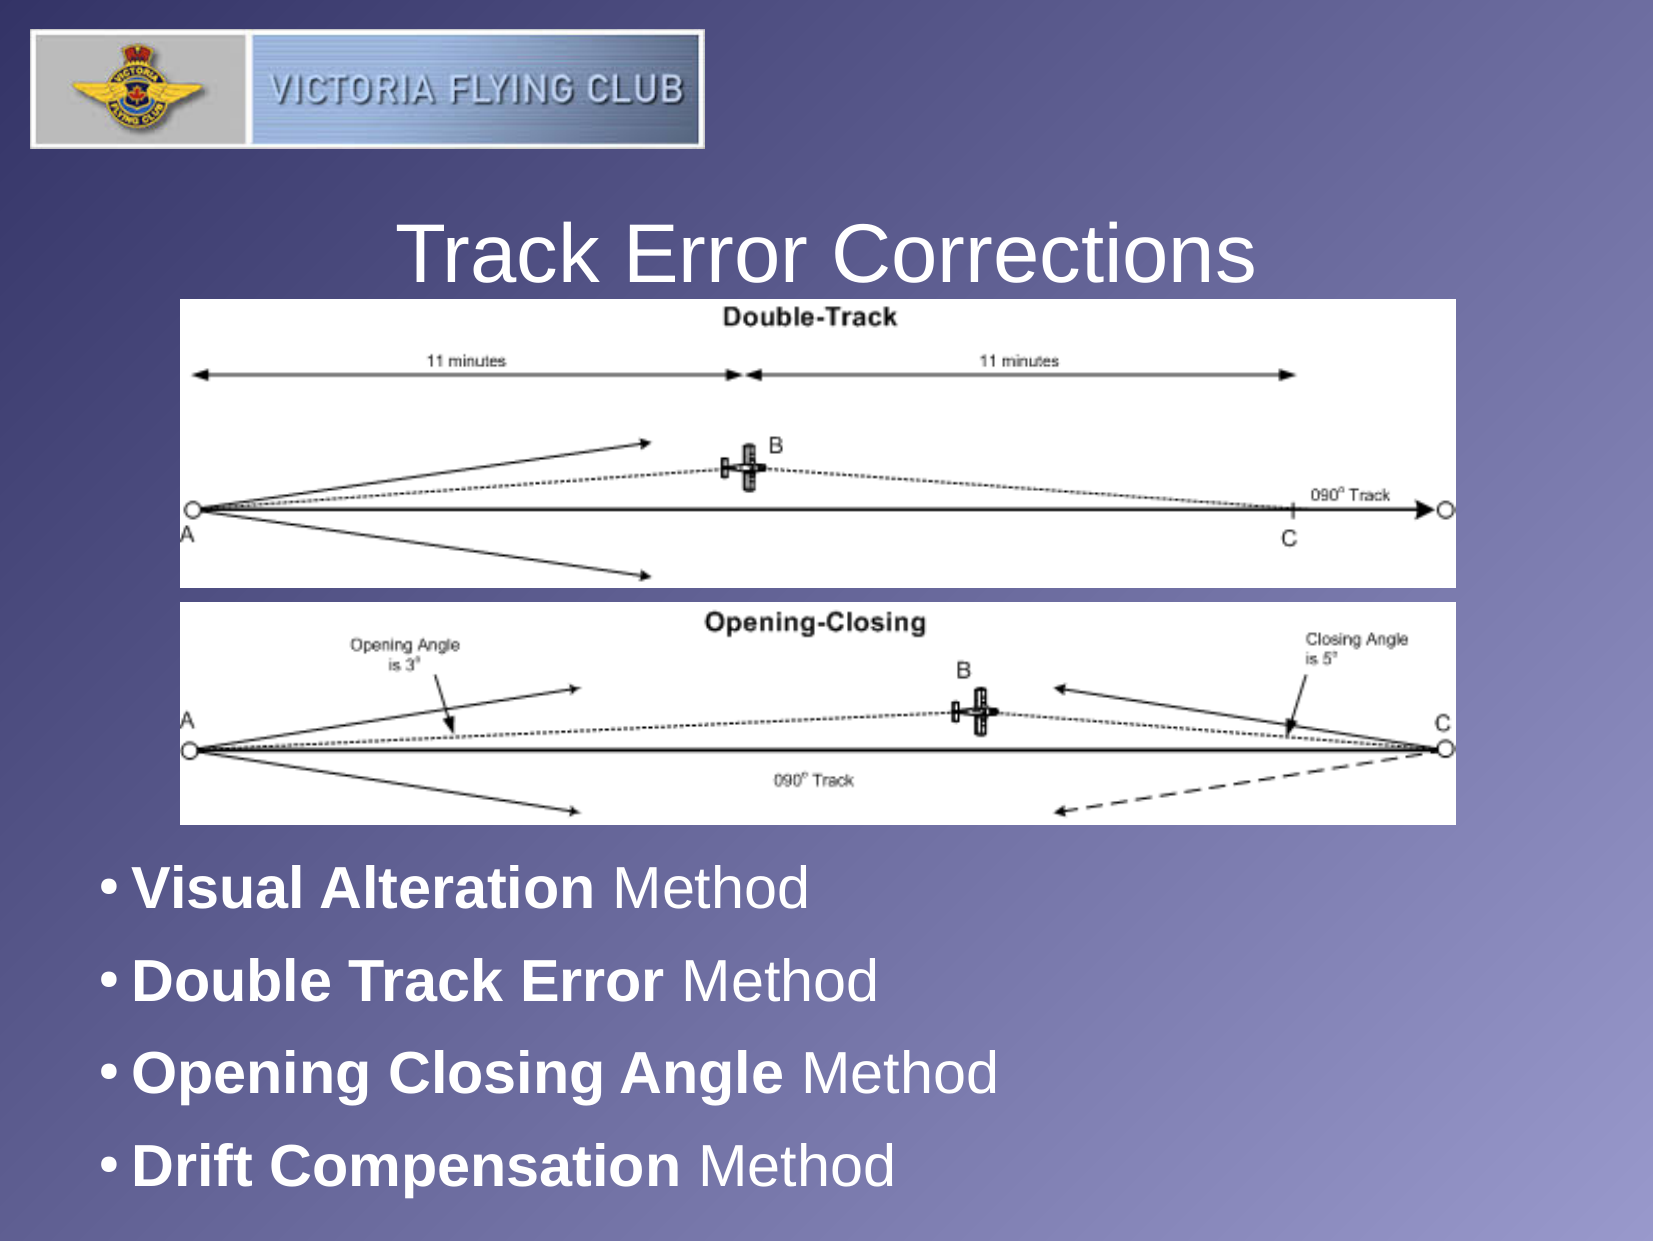

# Track Error Corrections
Visual Alteration Method
Double Track Error Method
Opening Closing Angle Method
Drift Compensation Method